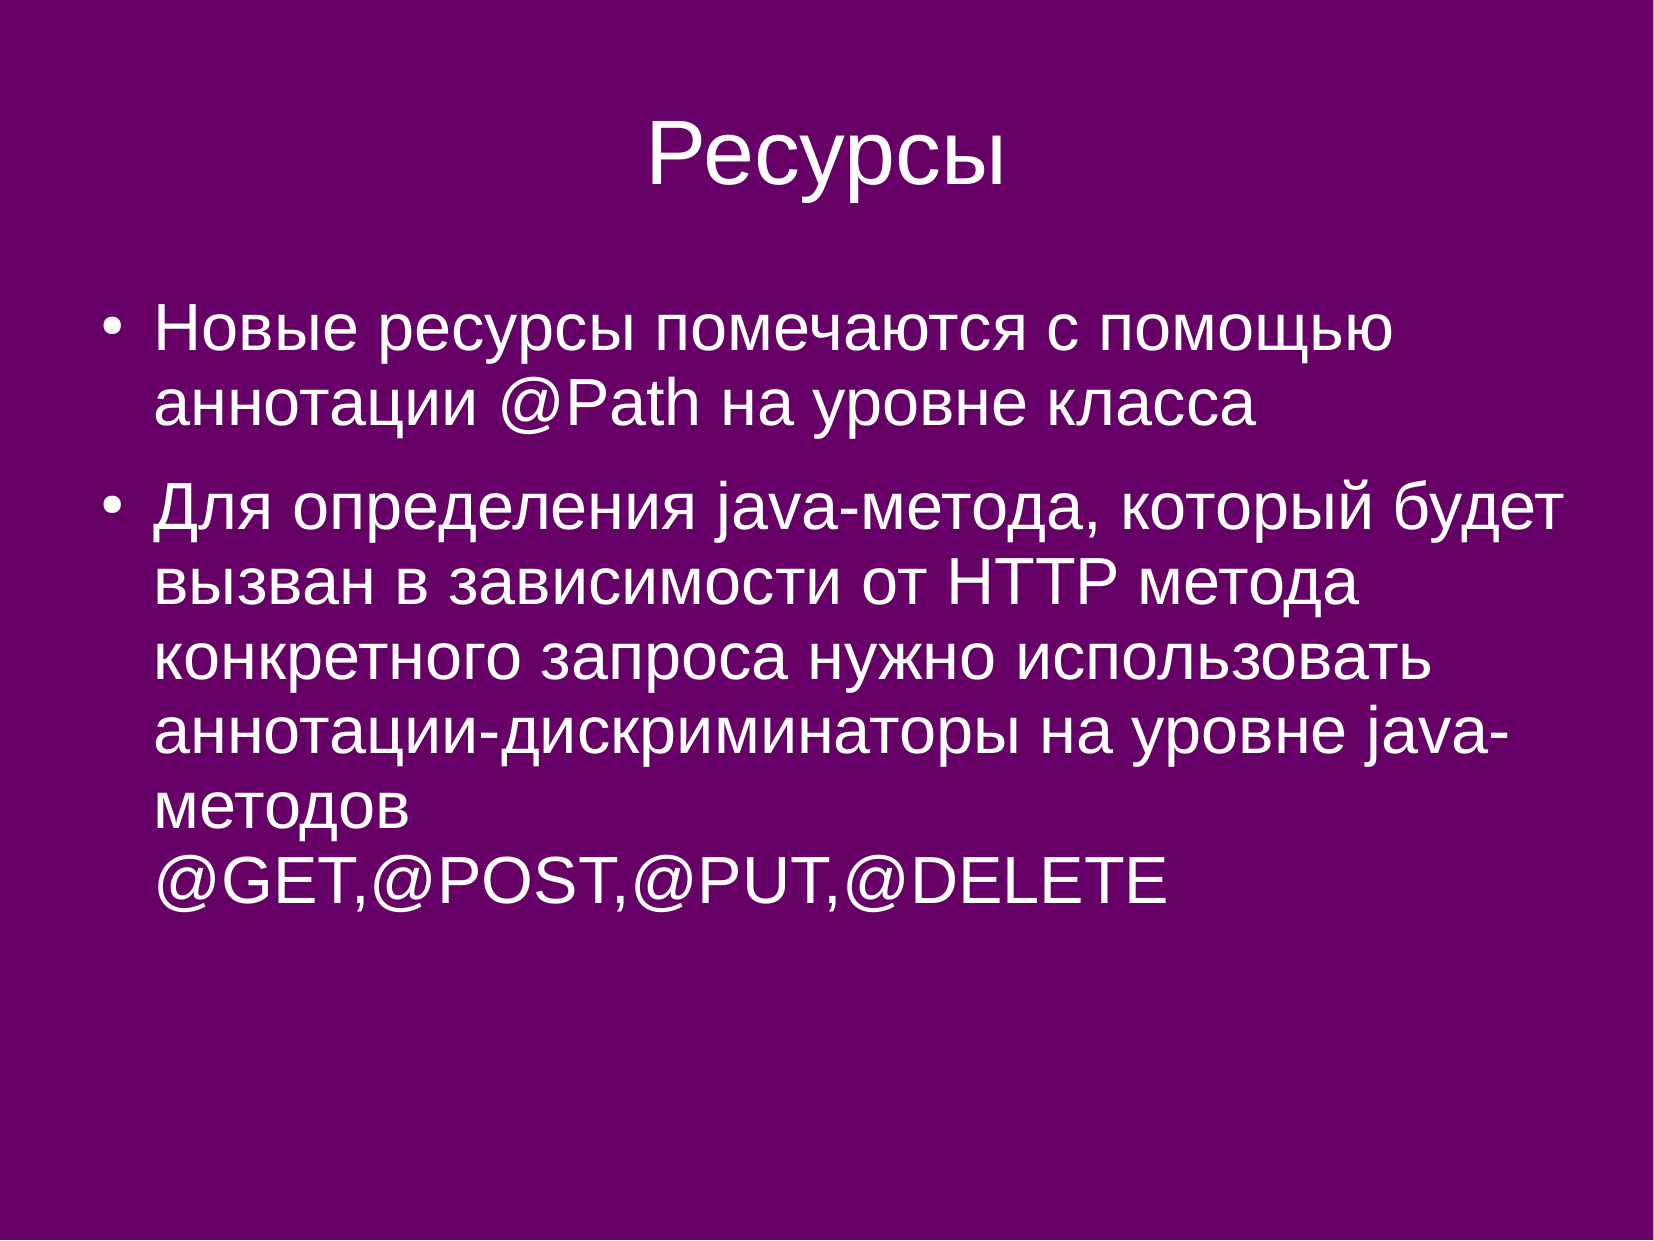

# Ресурсы
Новые ресурсы помечаются с помощью аннотации @Path на уровне класса
Для определения java-метода, который будет вызван в зависимости от HTTP метода конкретного запроса нужно использовать аннотации-дискриминаторы на уровне java-методов
@GET,@POST,@PUT,@DELETE